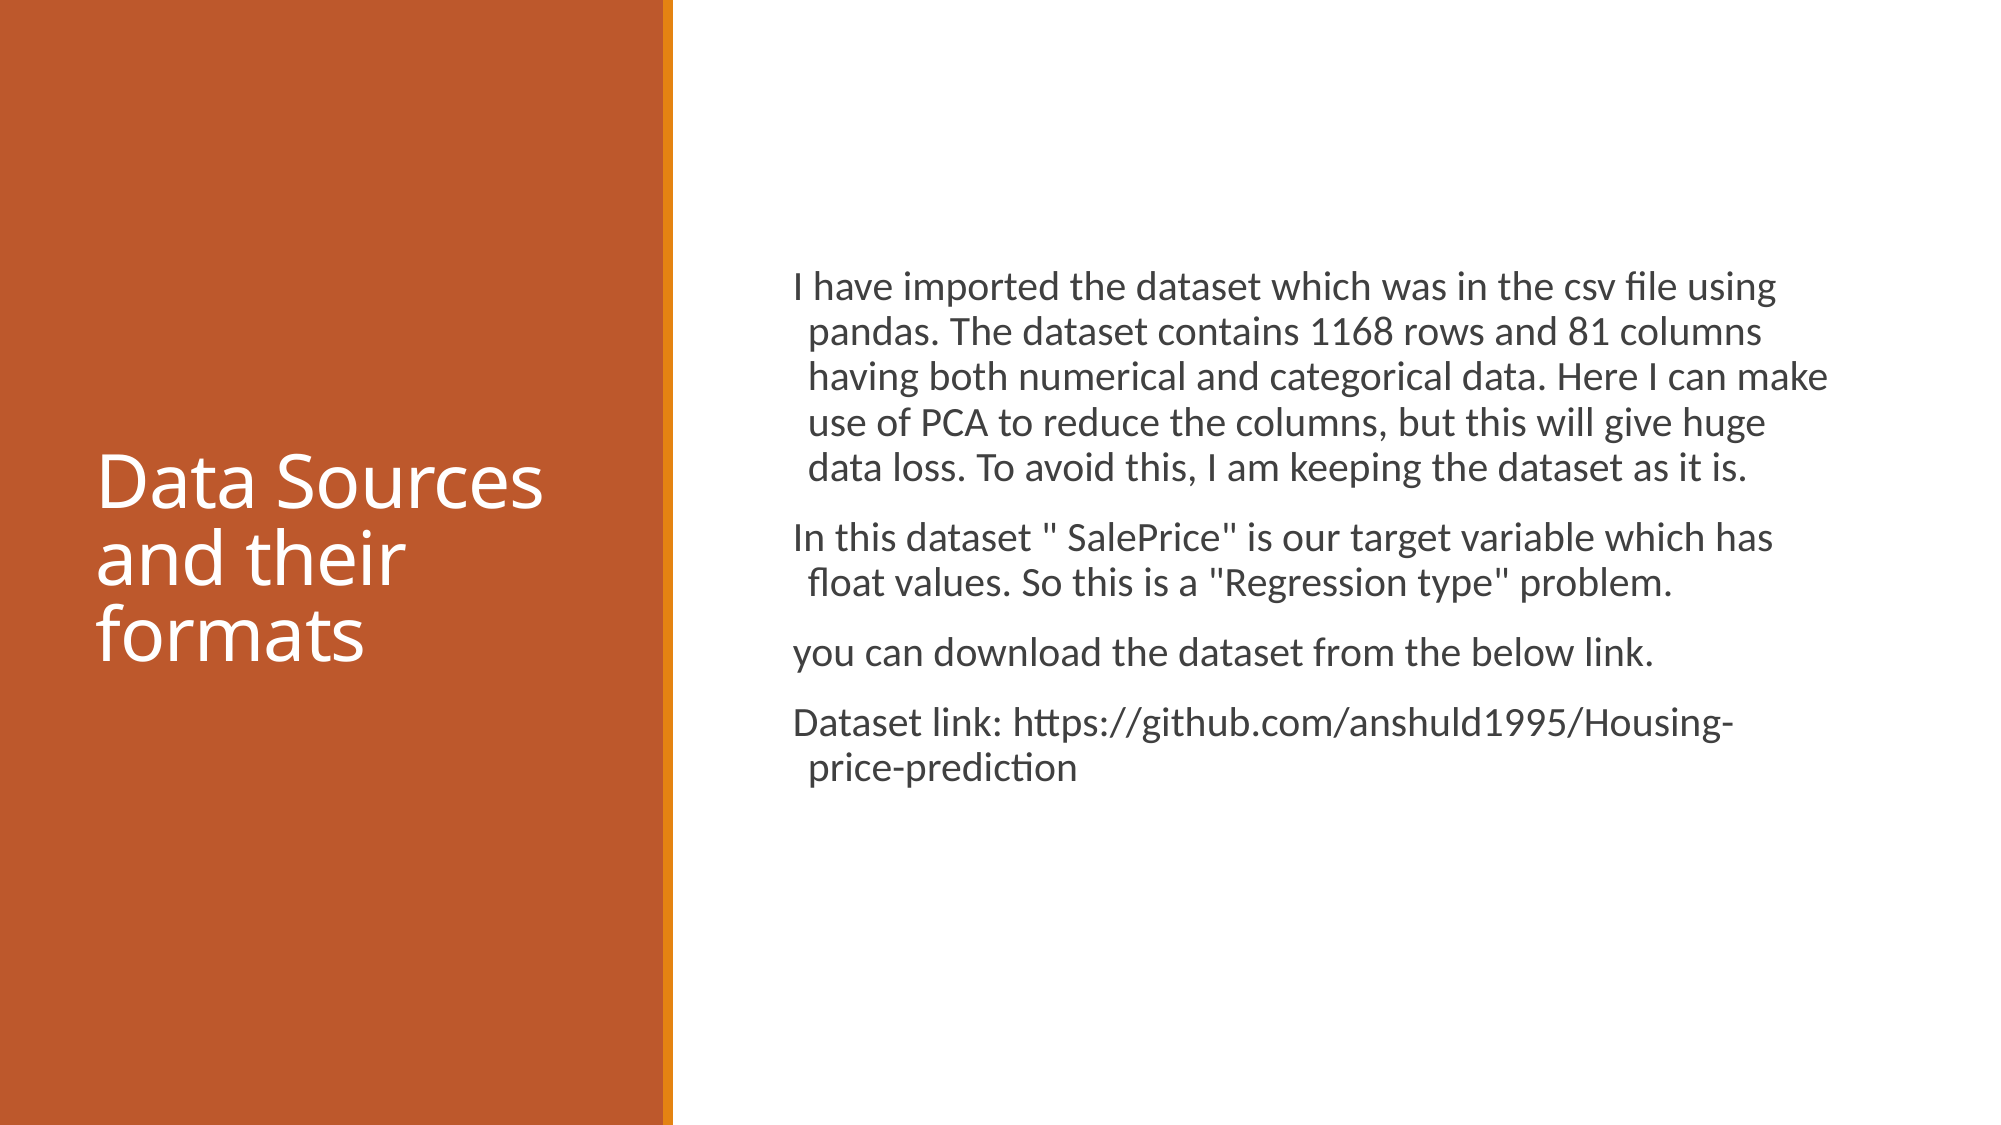

# Data Sources and their formats
I have imported the dataset which was in the csv file using pandas. The dataset contains 1168 rows and 81 columns having both numerical and categorical data. Here I can make use of PCA to reduce the columns, but this will give huge data loss. To avoid this, I am keeping the dataset as it is.
In this dataset " SalePrice" is our target variable which has float values. So this is a "Regression type" problem.
you can download the dataset from the below link.
Dataset link: https://github.com/anshuld1995/Housing-price-prediction